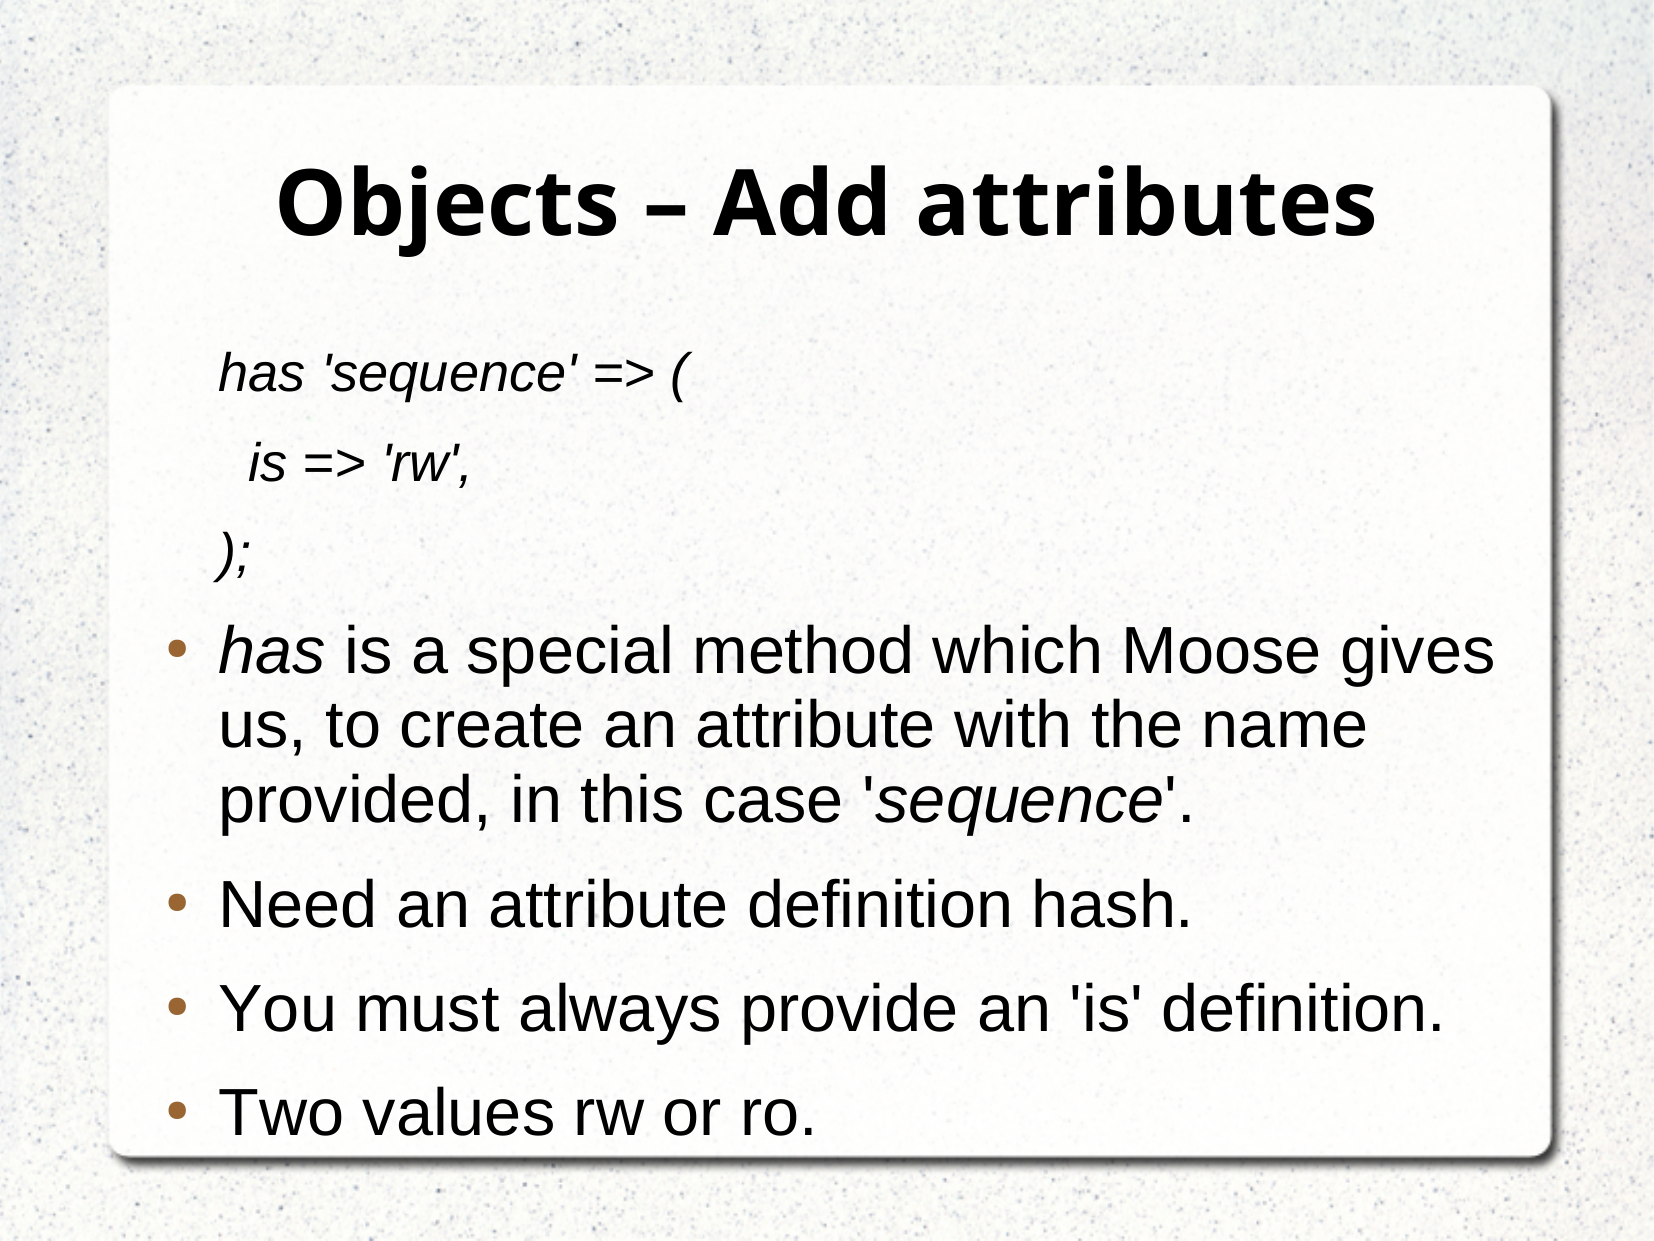

# Objects – Add attributes
has 'sequence' => (
 is => 'rw',
);
has is a special method which Moose gives us, to create an attribute with the name provided, in this case 'sequence'.
Need an attribute definition hash.
You must always provide an 'is' definition.
Two values rw or ro.